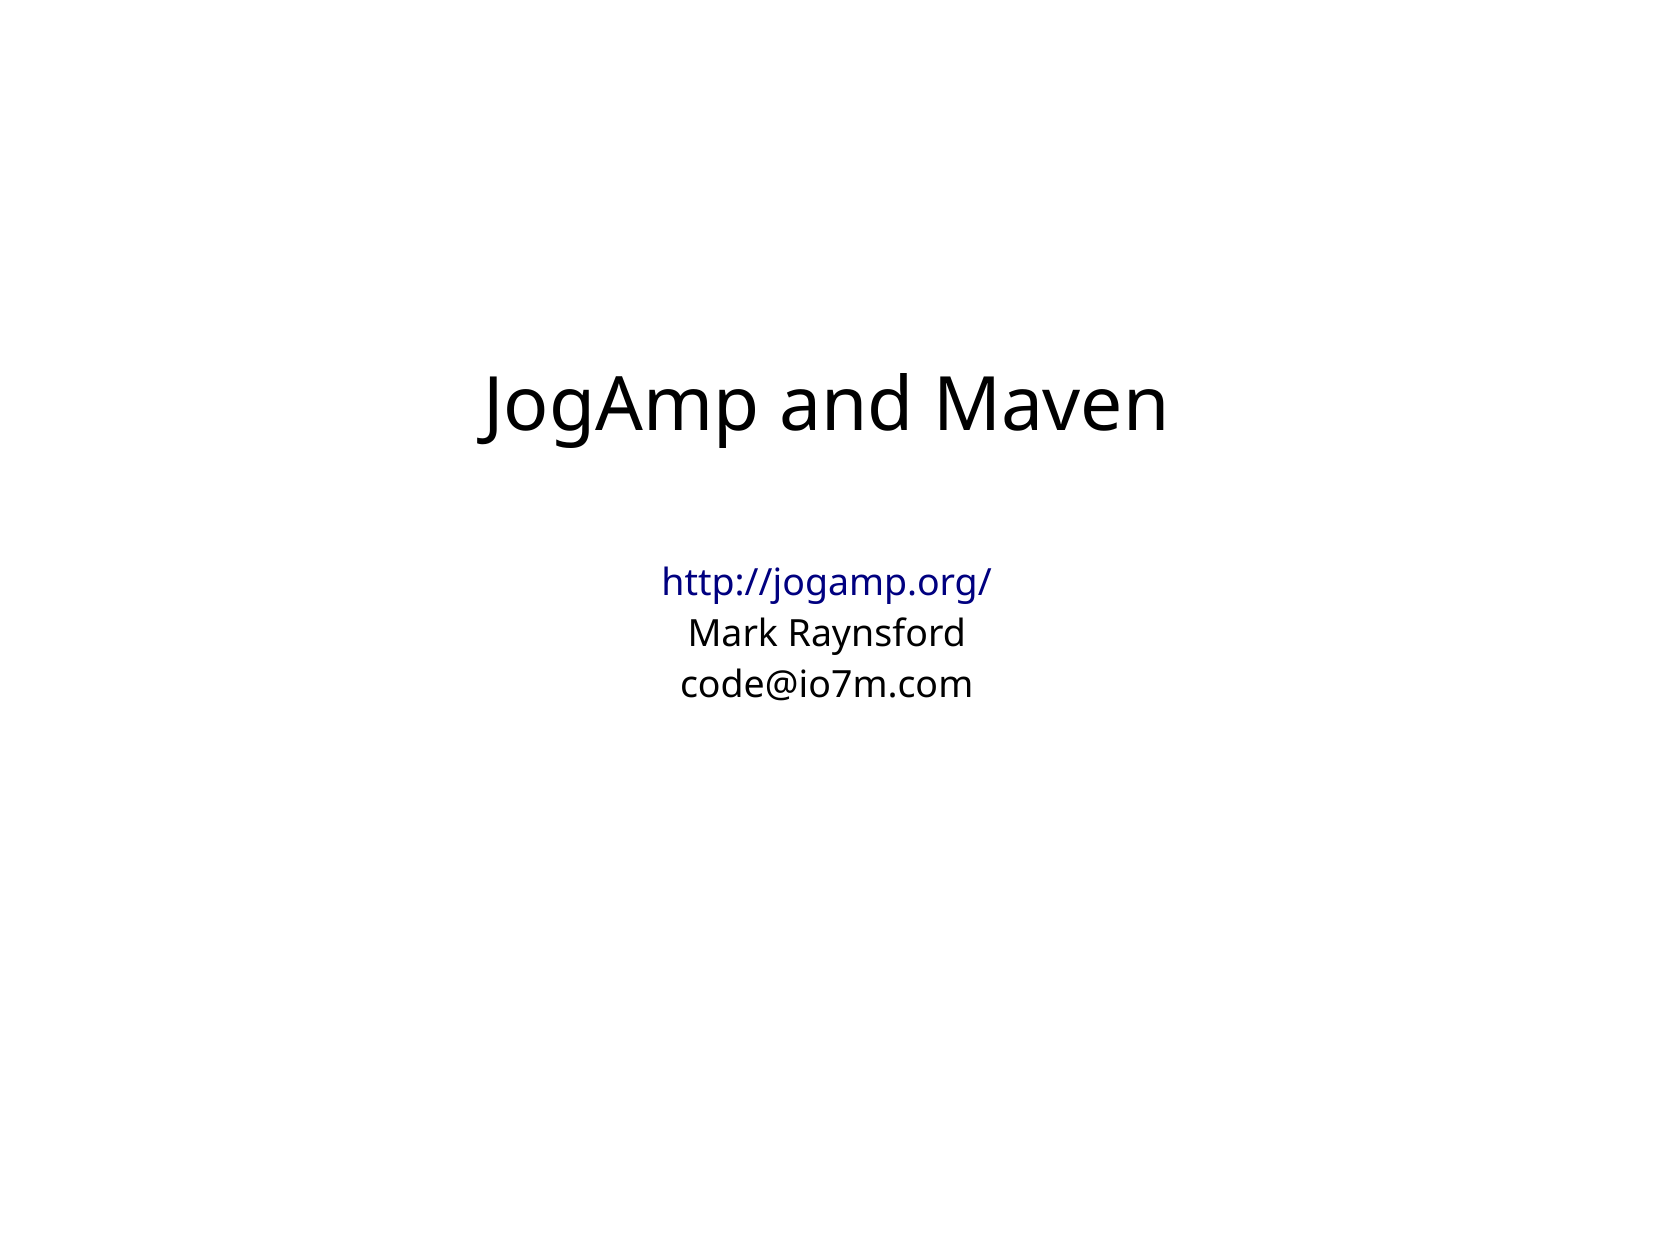

# JogAmp and Maven
http://jogamp.org/
Mark Raynsford
code@io7m.com